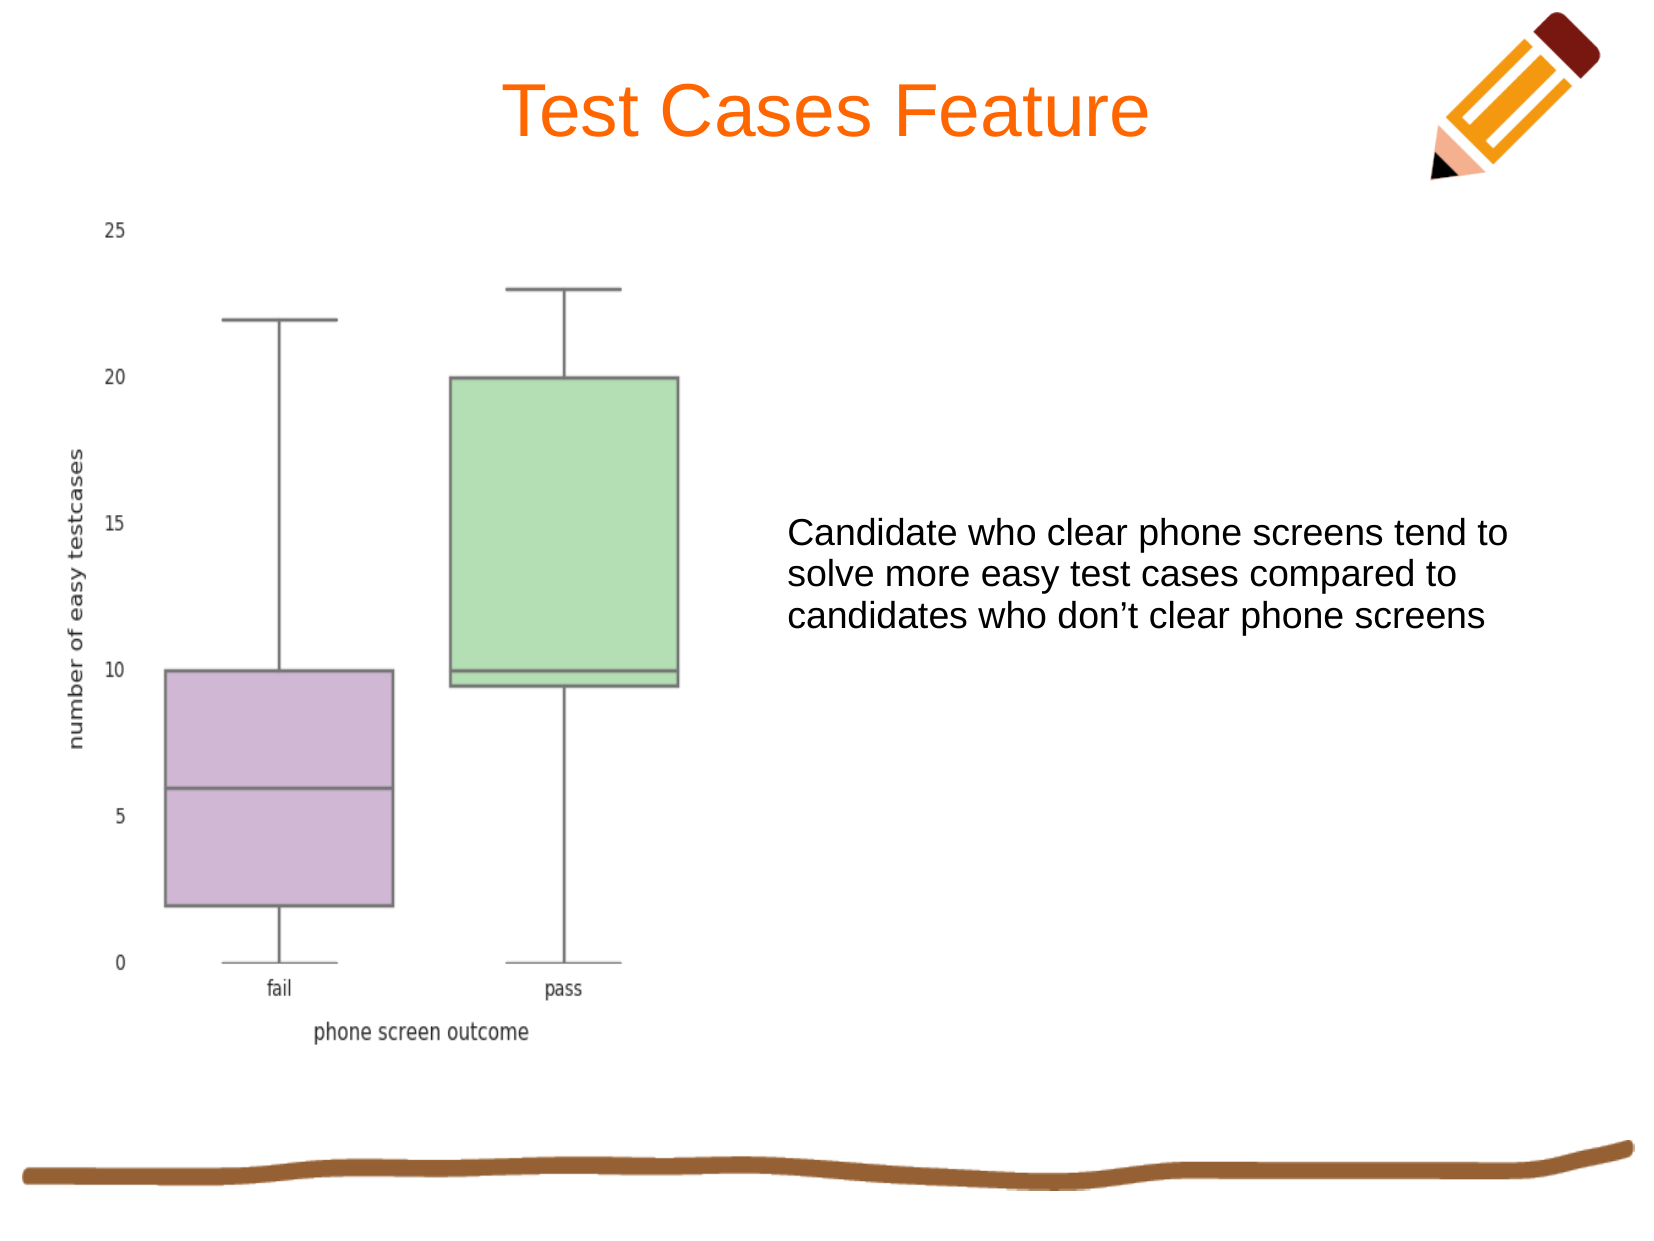

# Test Cases Feature
Candidate who clear phone screens tend to
solve more easy test cases compared to
candidates who don’t clear phone screens